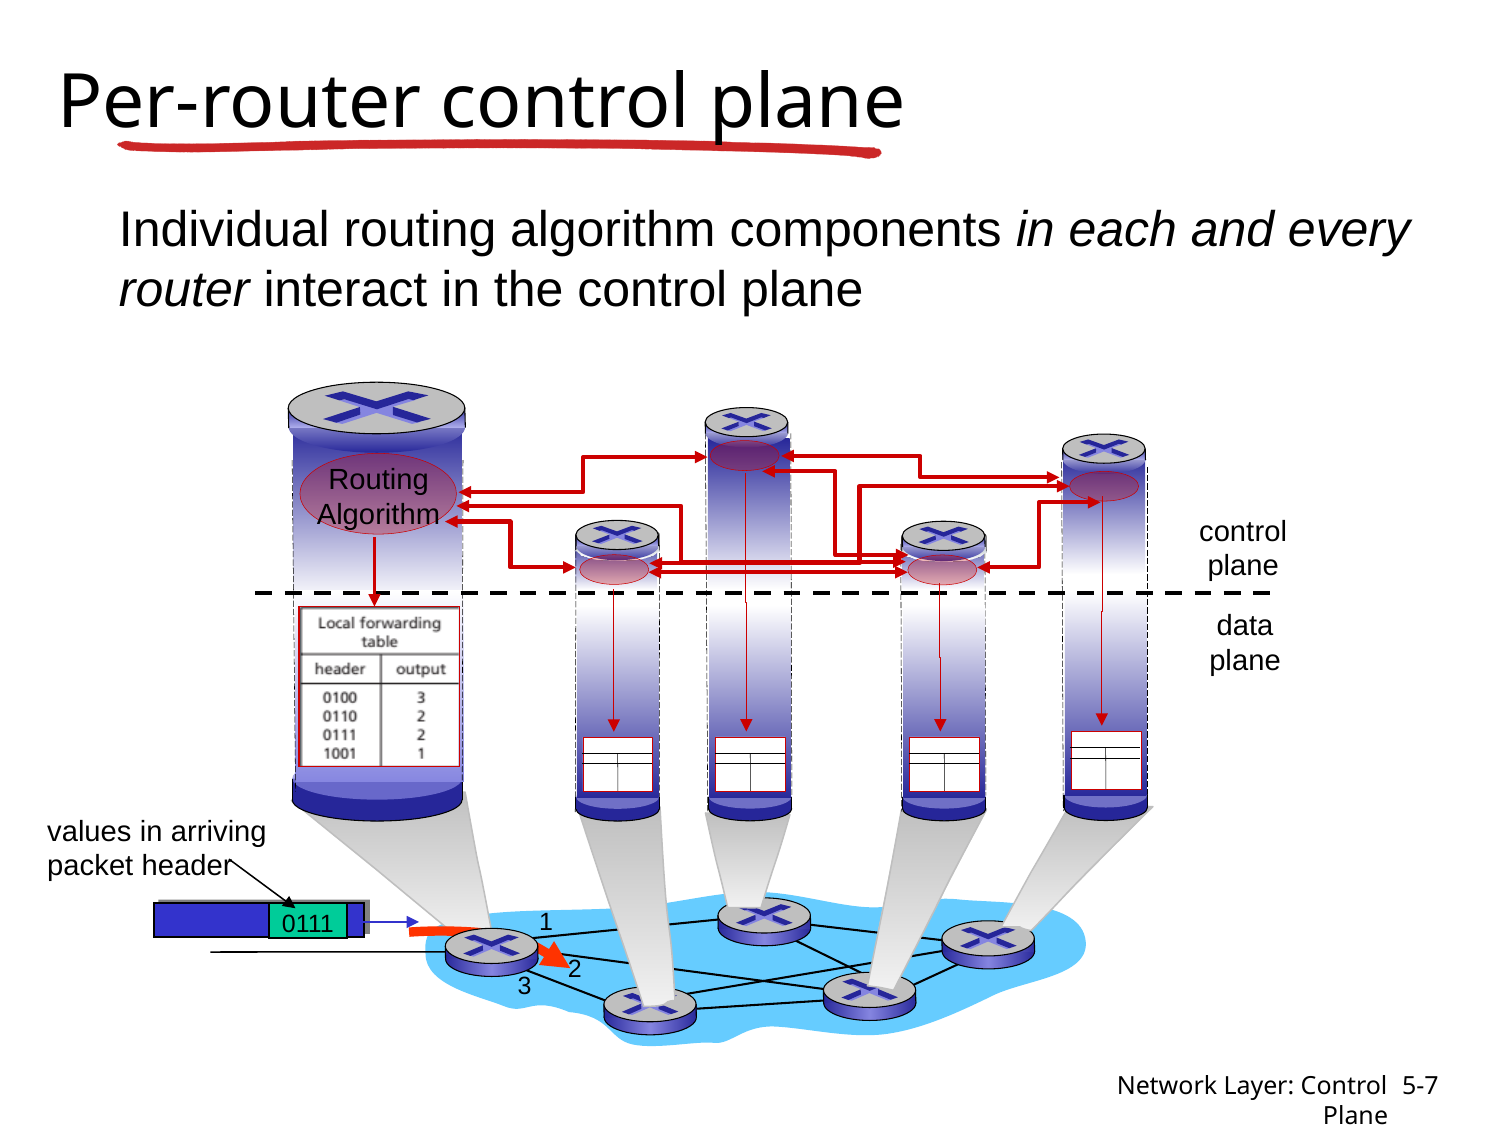

Per-router control plane
Individual routing algorithm components in each and every router interact in the control plane
Routing
Algorithm
control
plane
data
plane
values in arriving
packet header
0111
1
2
3
Network Layer: Control Plane